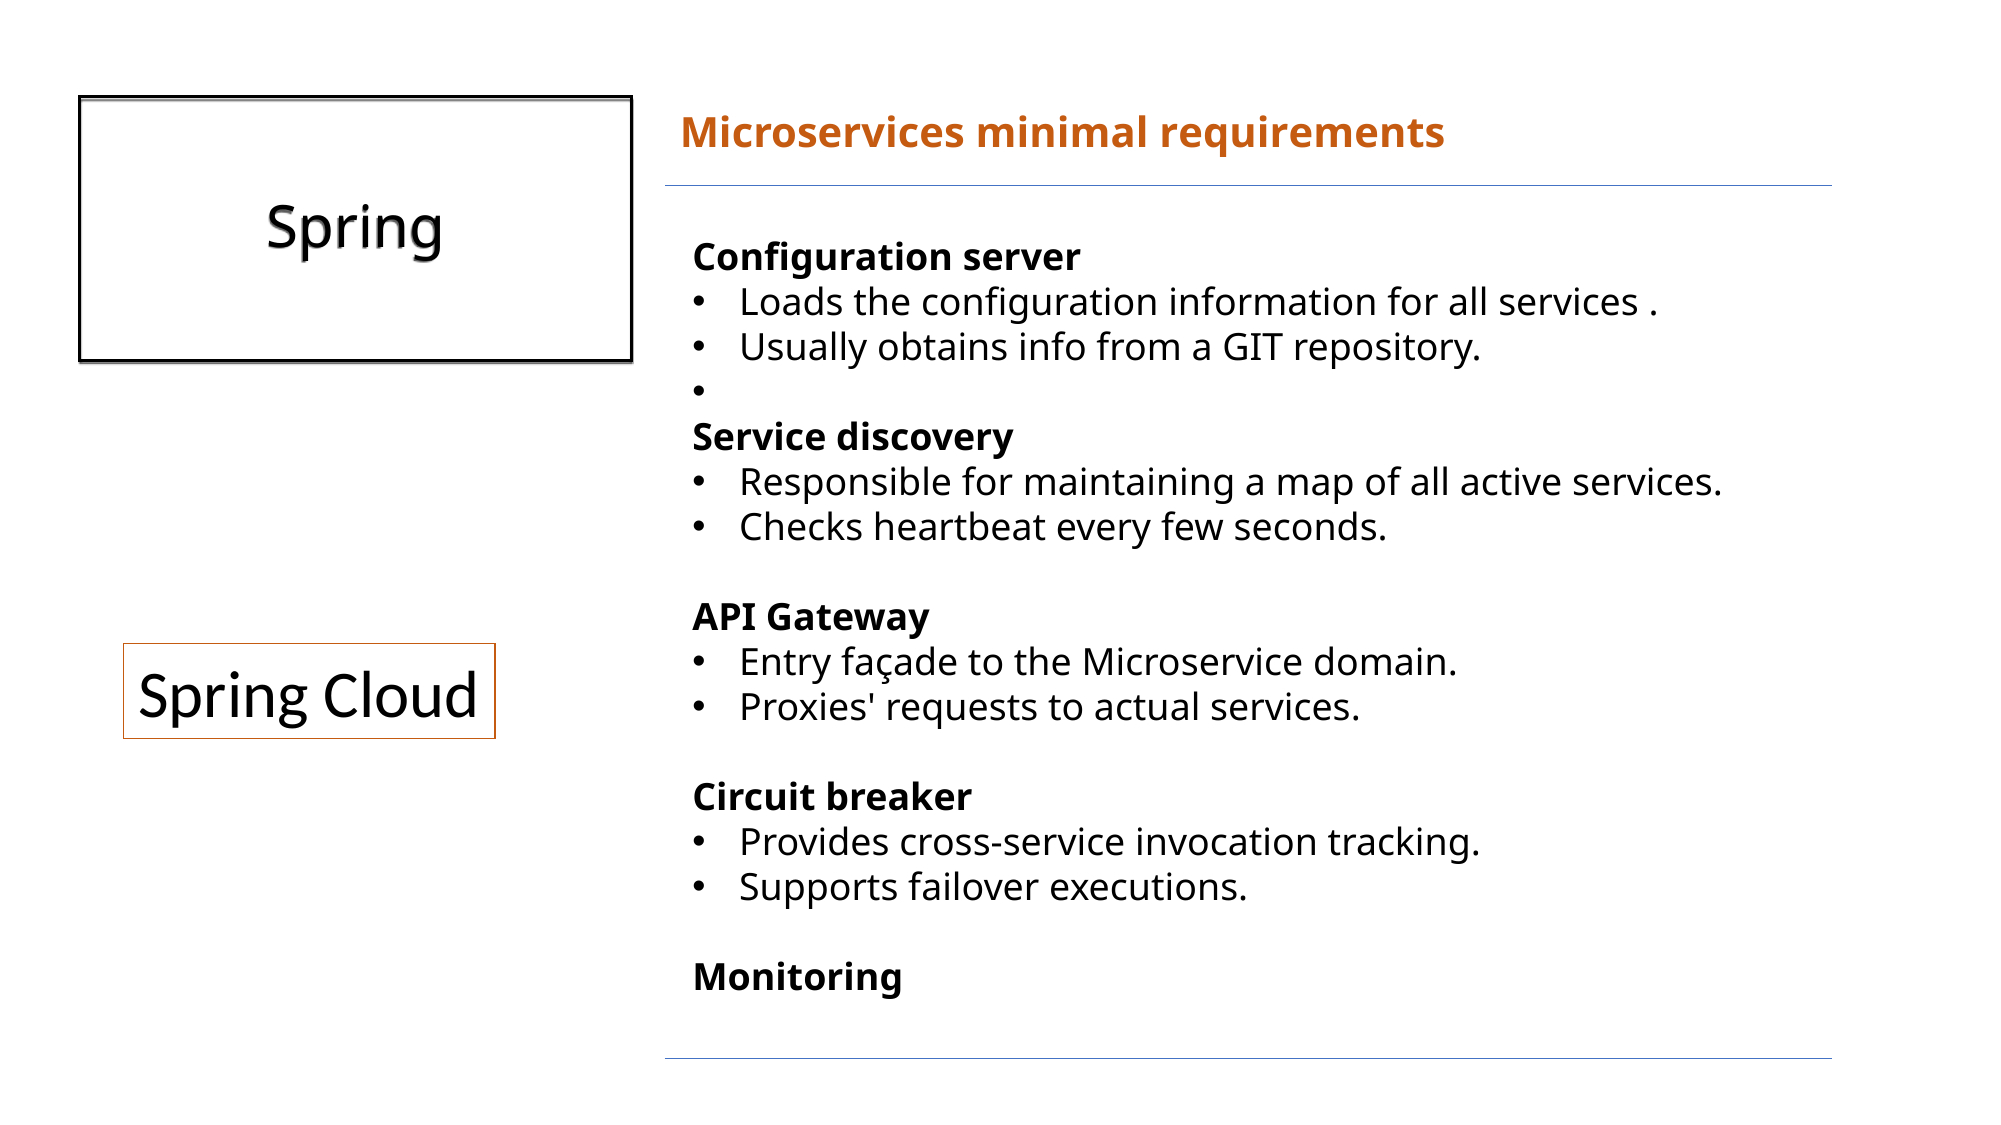

# Spring
Microservices minimal requirements
Configuration server
Loads the configuration information for all services .
Usually obtains info from a GIT repository.
Service discovery
Responsible for maintaining a map of all active services.
Checks heartbeat every few seconds.
API Gateway
Entry façade to the Microservice domain.
Proxies' requests to actual services.
Circuit breaker
Provides cross-service invocation tracking.
Supports failover executions.
Monitoring
Spring Cloud